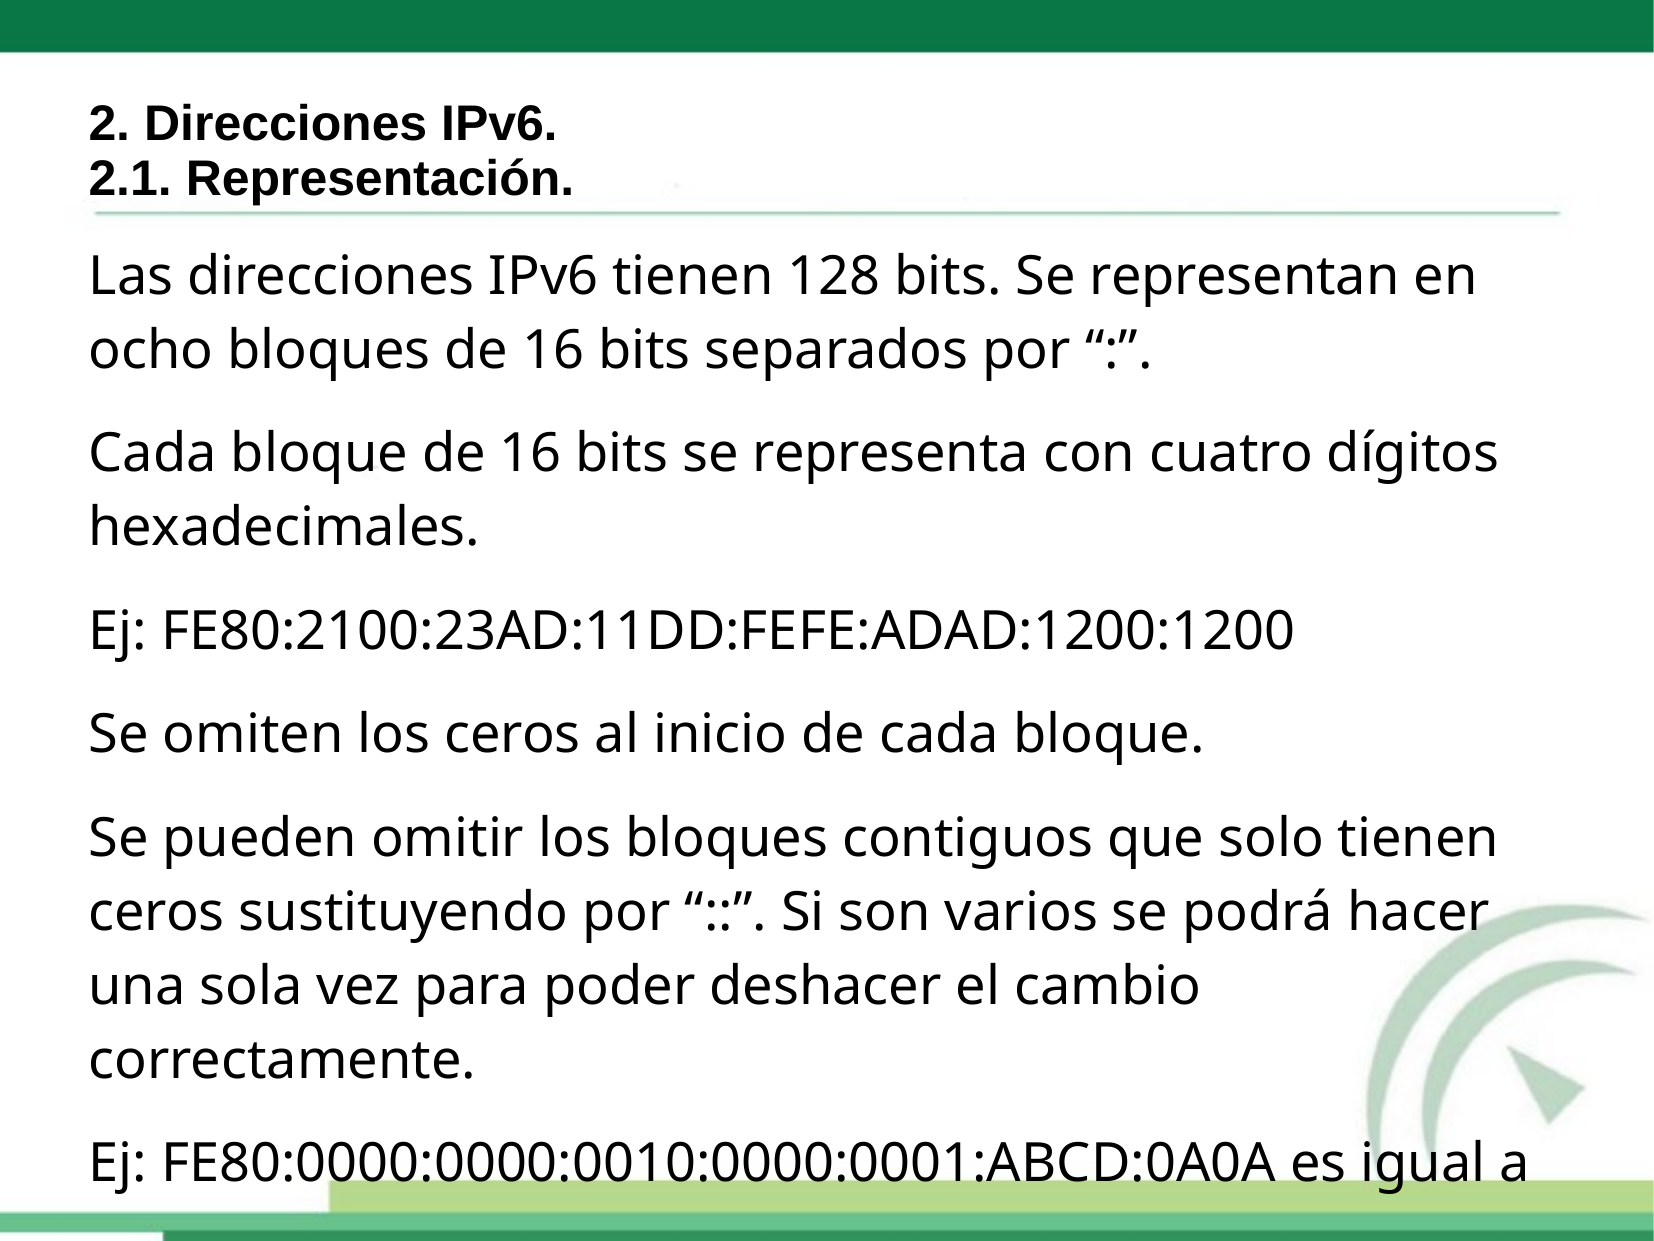

# 2. Direcciones IPv6. 2.1. Representación.
Las direcciones IPv6 tienen 128 bits. Se representan en ocho bloques de 16 bits separados por “:”.
Cada bloque de 16 bits se representa con cuatro dígitos hexadecimales.
Ej: FE80:2100:23AD:11DD:FEFE:ADAD:1200:1200
Se omiten los ceros al inicio de cada bloque.
Se pueden omitir los bloques contiguos que solo tienen ceros sustituyendo por “::”. Si son varios se podrá hacer una sola vez para poder deshacer el cambio correctamente.
Ej: FE80:0000:0000:0010:0000:0001:ABCD:0A0A es igual a
FE80::10:0:1:ABCD:A0A